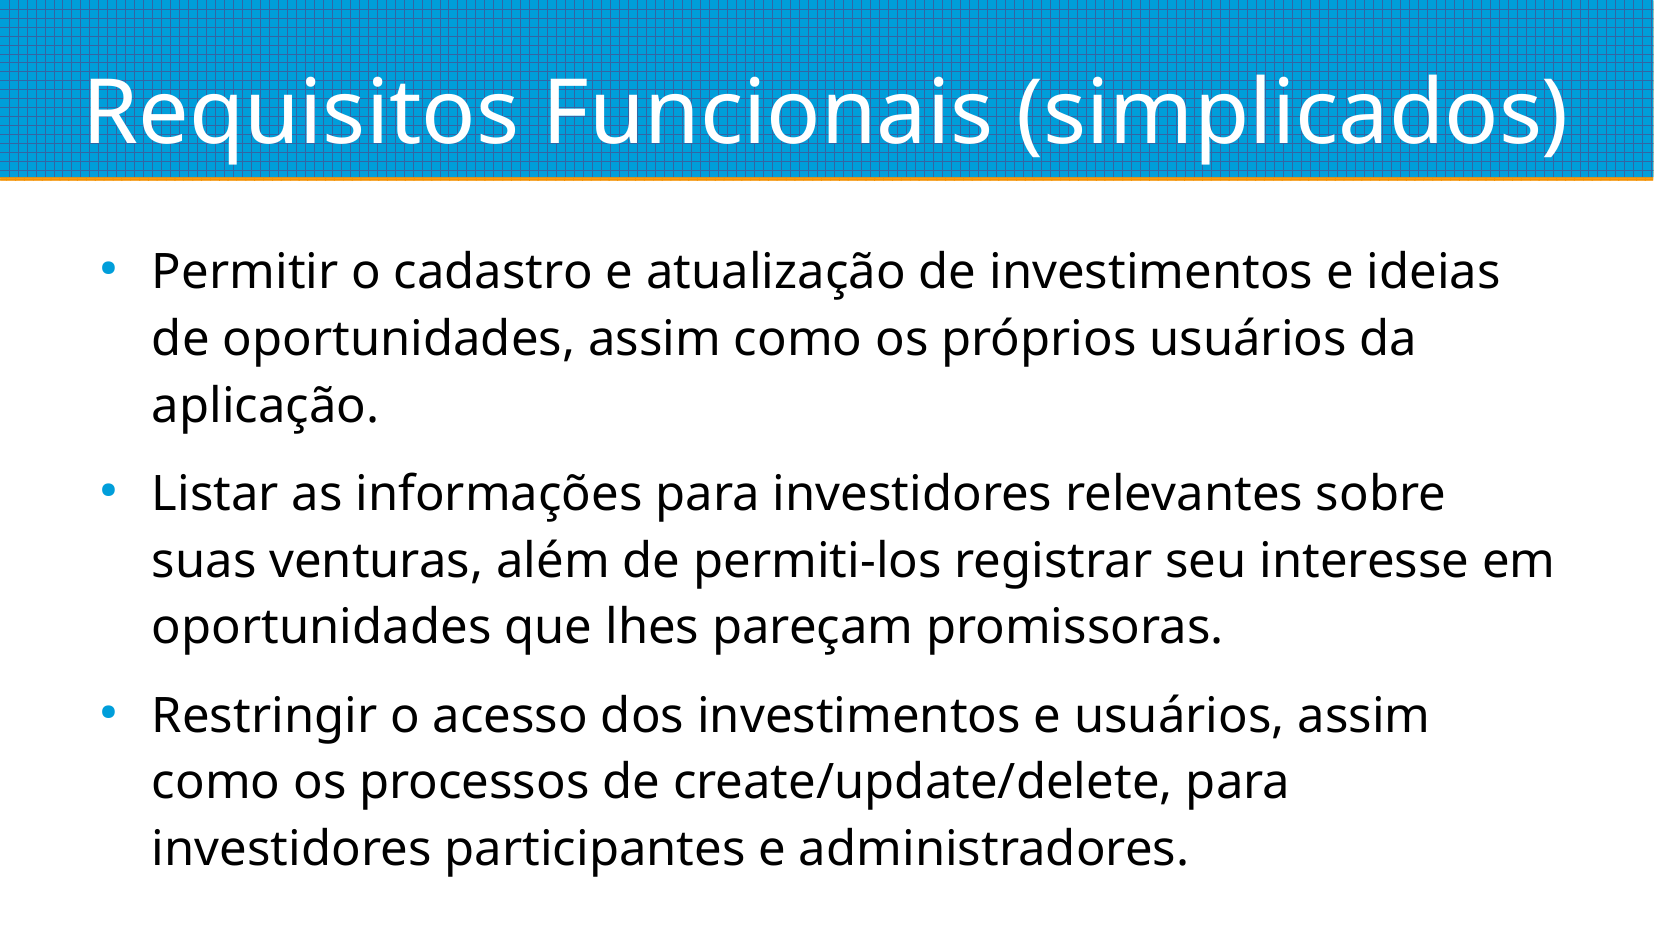

# Requisitos Funcionais (simplicados)
Permitir o cadastro e atualização de investimentos e ideias de oportunidades, assim como os próprios usuários da aplicação.
Listar as informações para investidores relevantes sobre suas venturas, além de permiti-los registrar seu interesse em oportunidades que lhes pareçam promissoras.
Restringir o acesso dos investimentos e usuários, assim como os processos de create/update/delete, para investidores participantes e administradores.